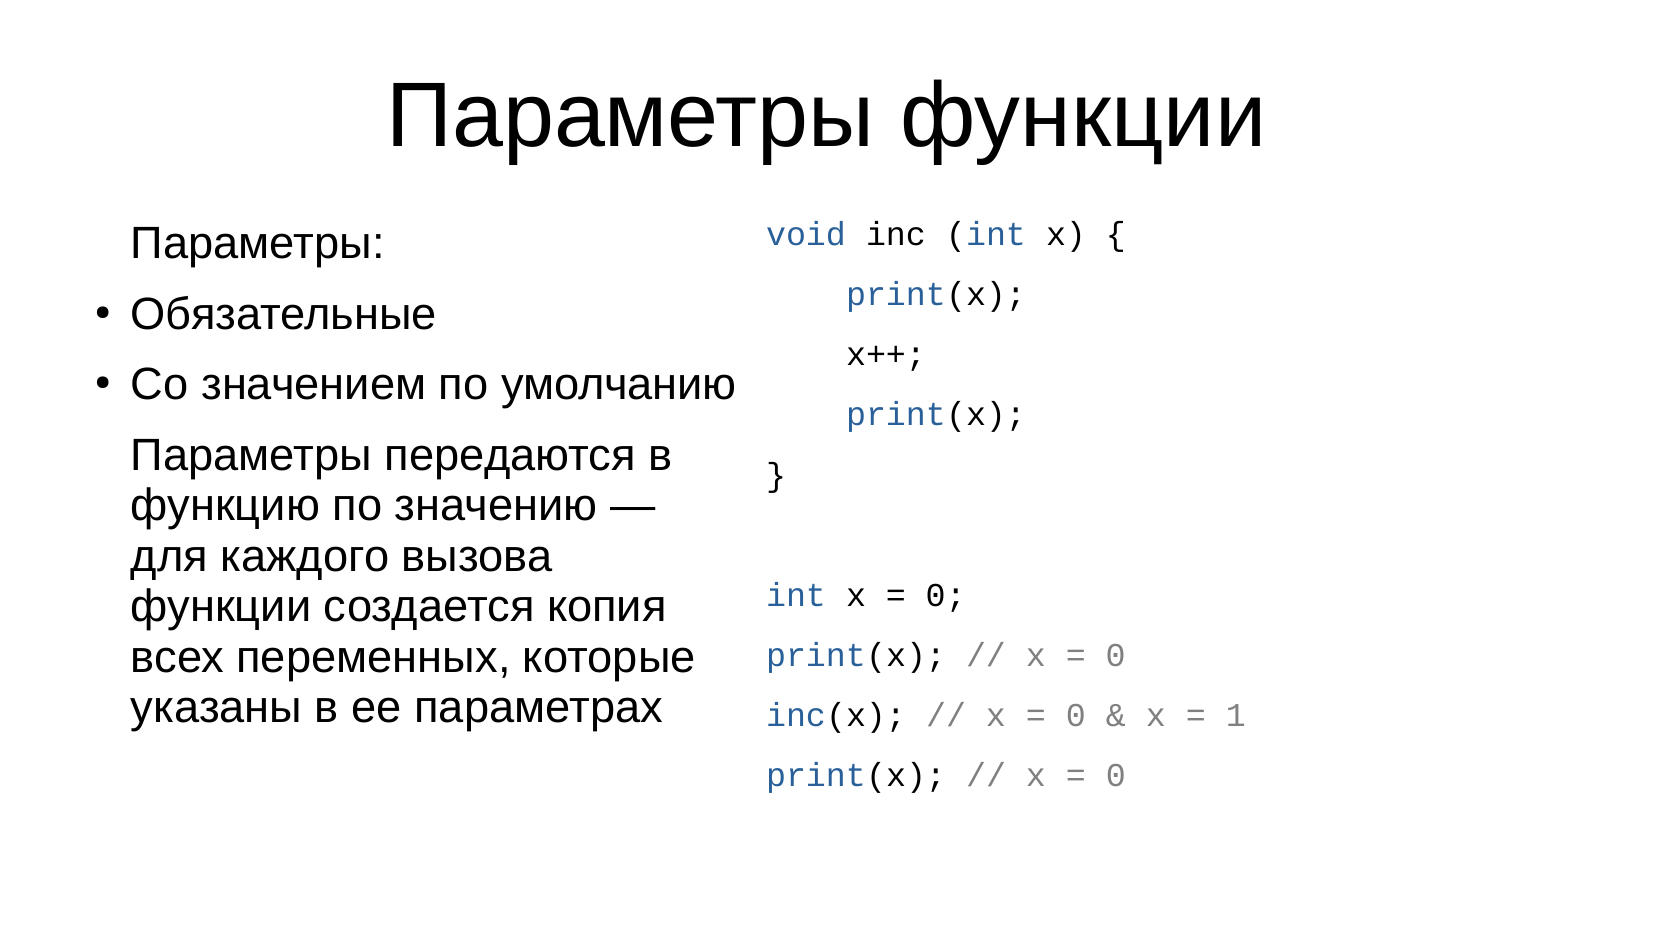

# Параметры функции
Параметры:
Обязательные
Со значением по умолчанию
Параметры передаются в функцию по значению — для каждого вызова функции создается копия всех переменных, которые указаны в ее параметрах
void inc (int x) {
 print(x);
 x++;
 print(x);
}
int x = 0;
print(x); // x = 0
inc(x); // x = 0 & x = 1
print(x); // x = 0